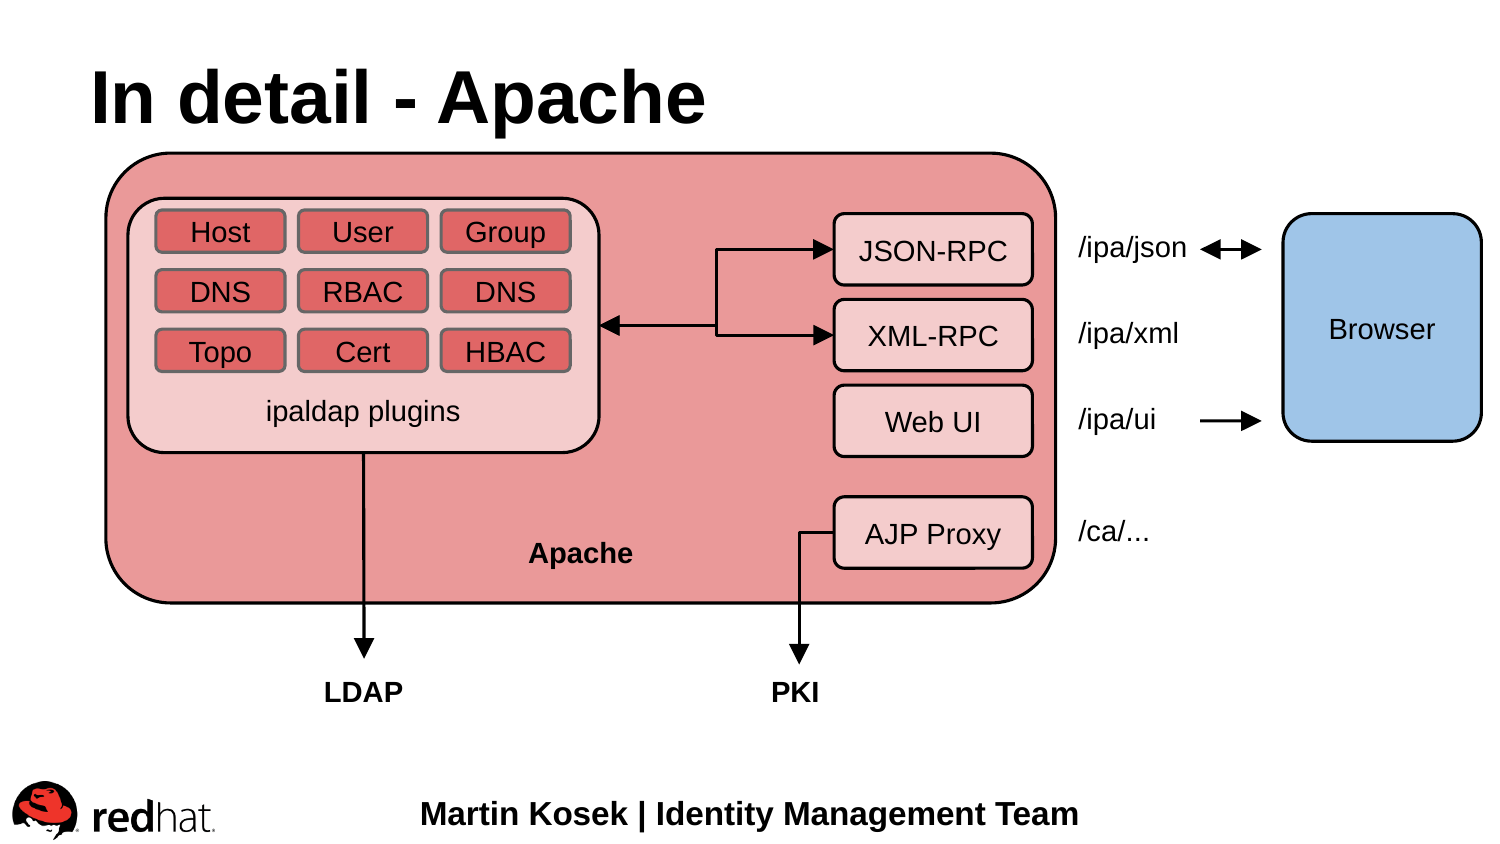

# In detail - Apache
Apache
ipaldap plugins
Host
User
Group
DNS
RBAC
DNS
Topo
Cert
HBAC
JSON-RPC
/ipa/json
Browser
XML-RPC
/ipa/xml
Web UI
/ipa/ui
AJP Proxy
/ca/...
LDAP
PKI